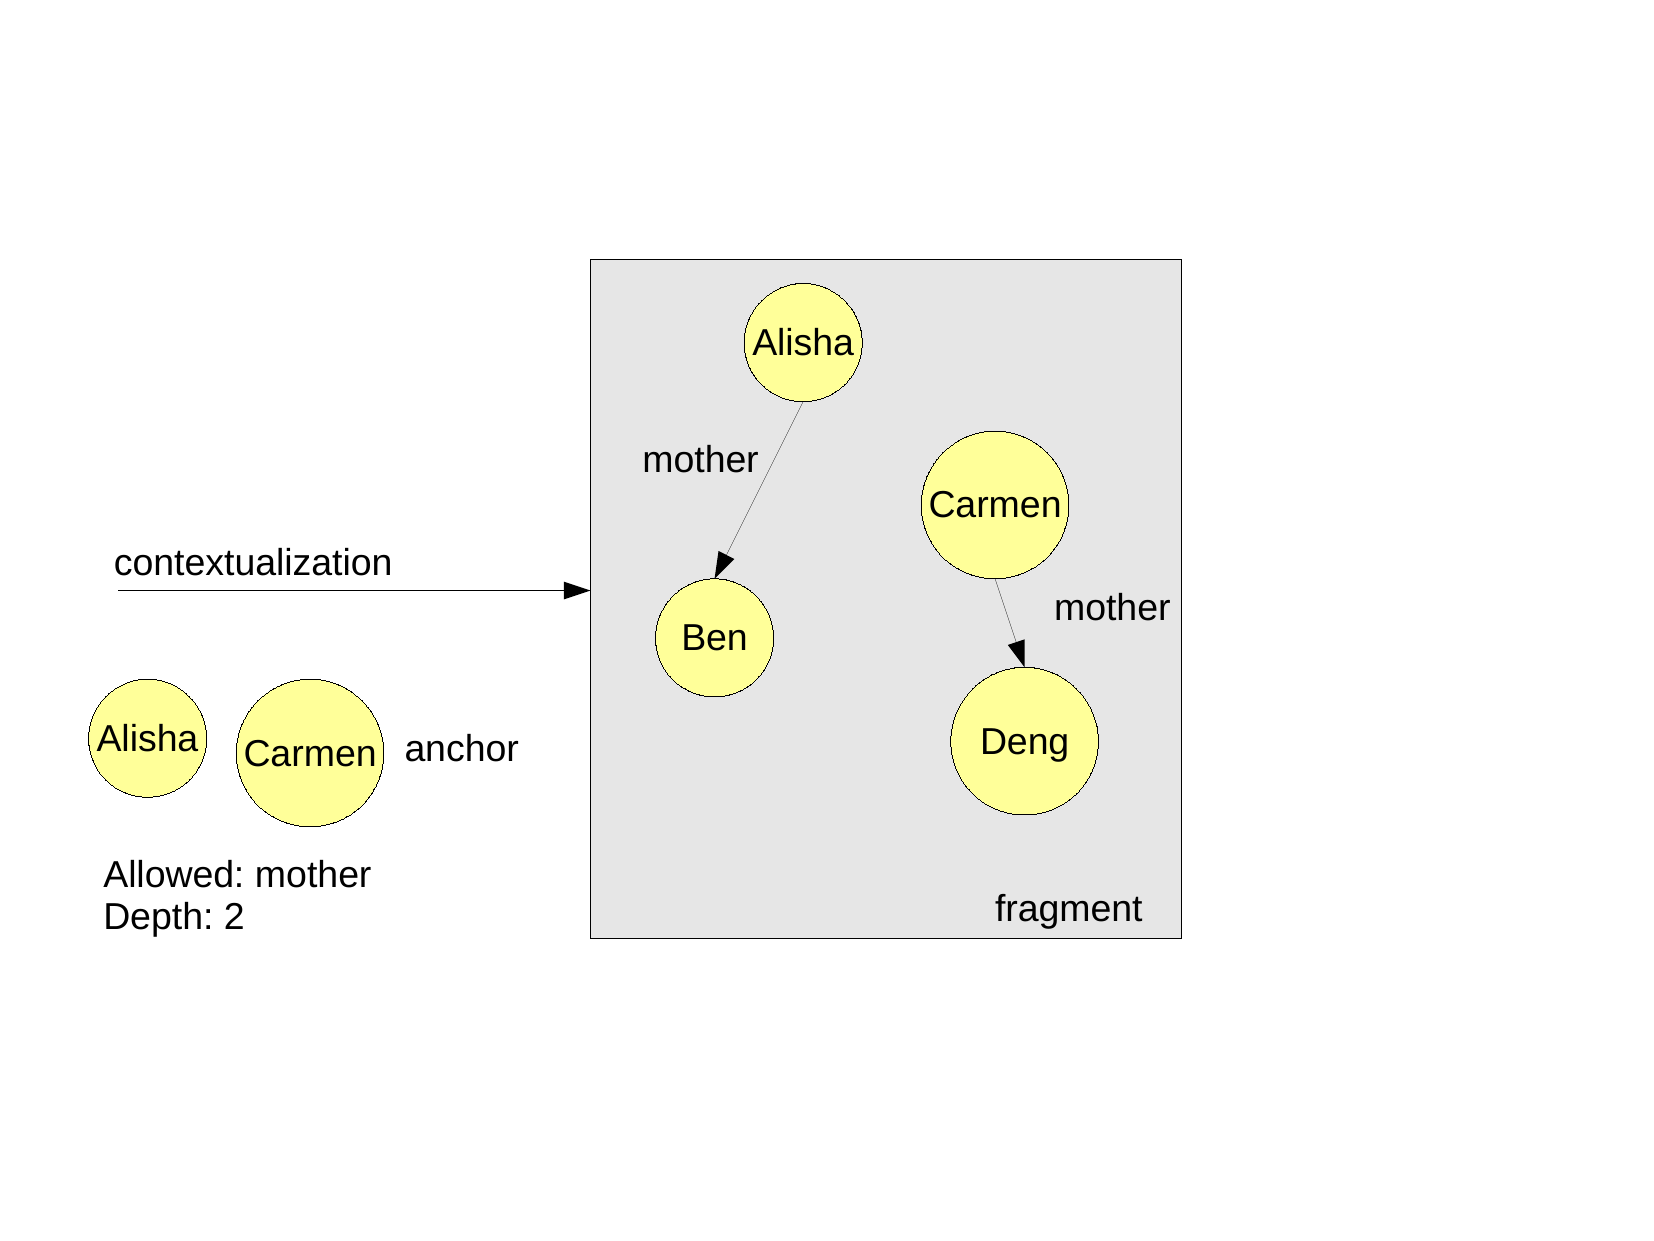

Alisha
mother
Carmen
 contextualization
Ben
mother
Deng
Alisha
Carmen
anchor
Allowed: mother
Depth: 2
fragment